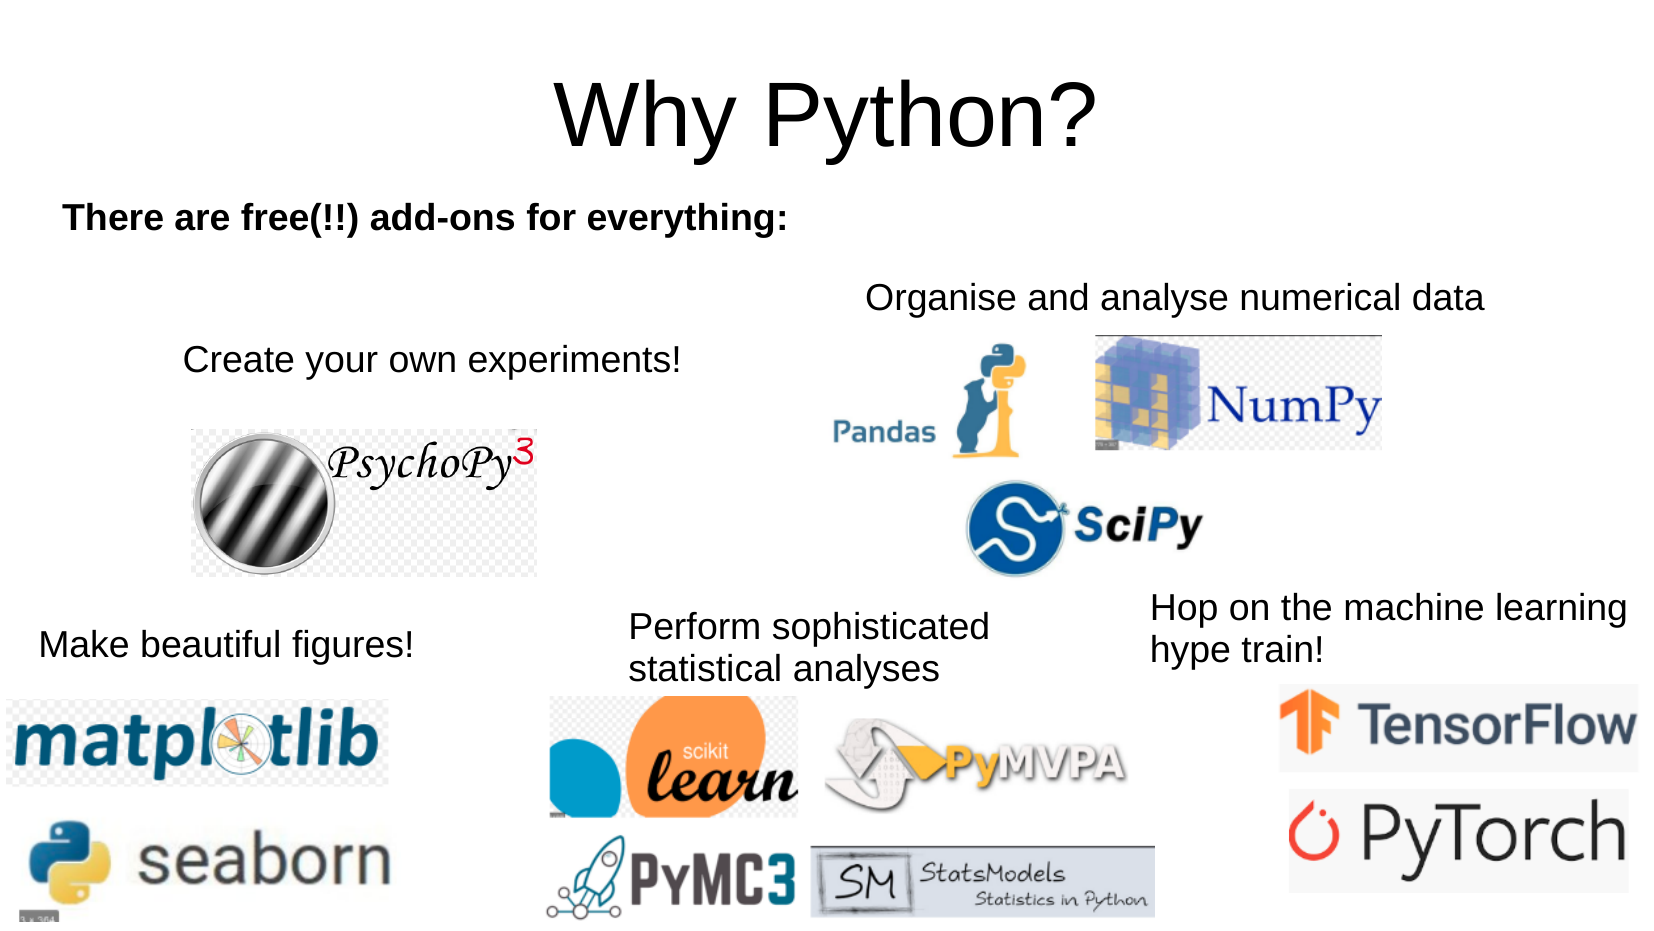

# Why Python?
There are free(!!) add-ons for everything:
Organise and analyse numerical data
Create your own experiments!
Hop on the machine learning
hype train!
Perform sophisticated
statistical analyses
Make beautiful figures!